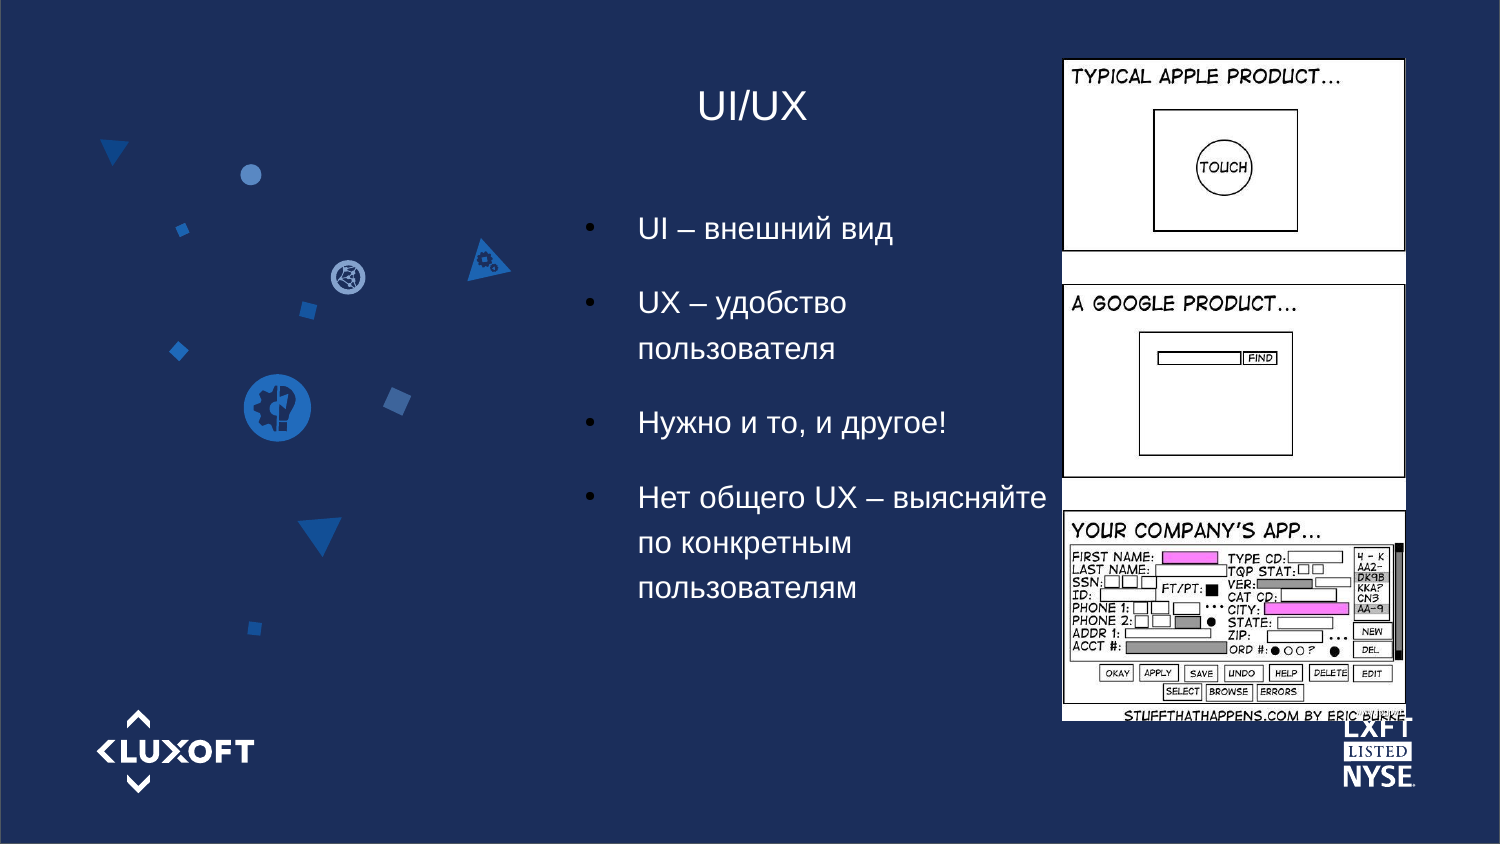

# UI/UX
UI – внешний вид
UX – удобство пользователя
Нужно и то, и другое!
Нет общего UX – выясняйте по конкретным пользователям